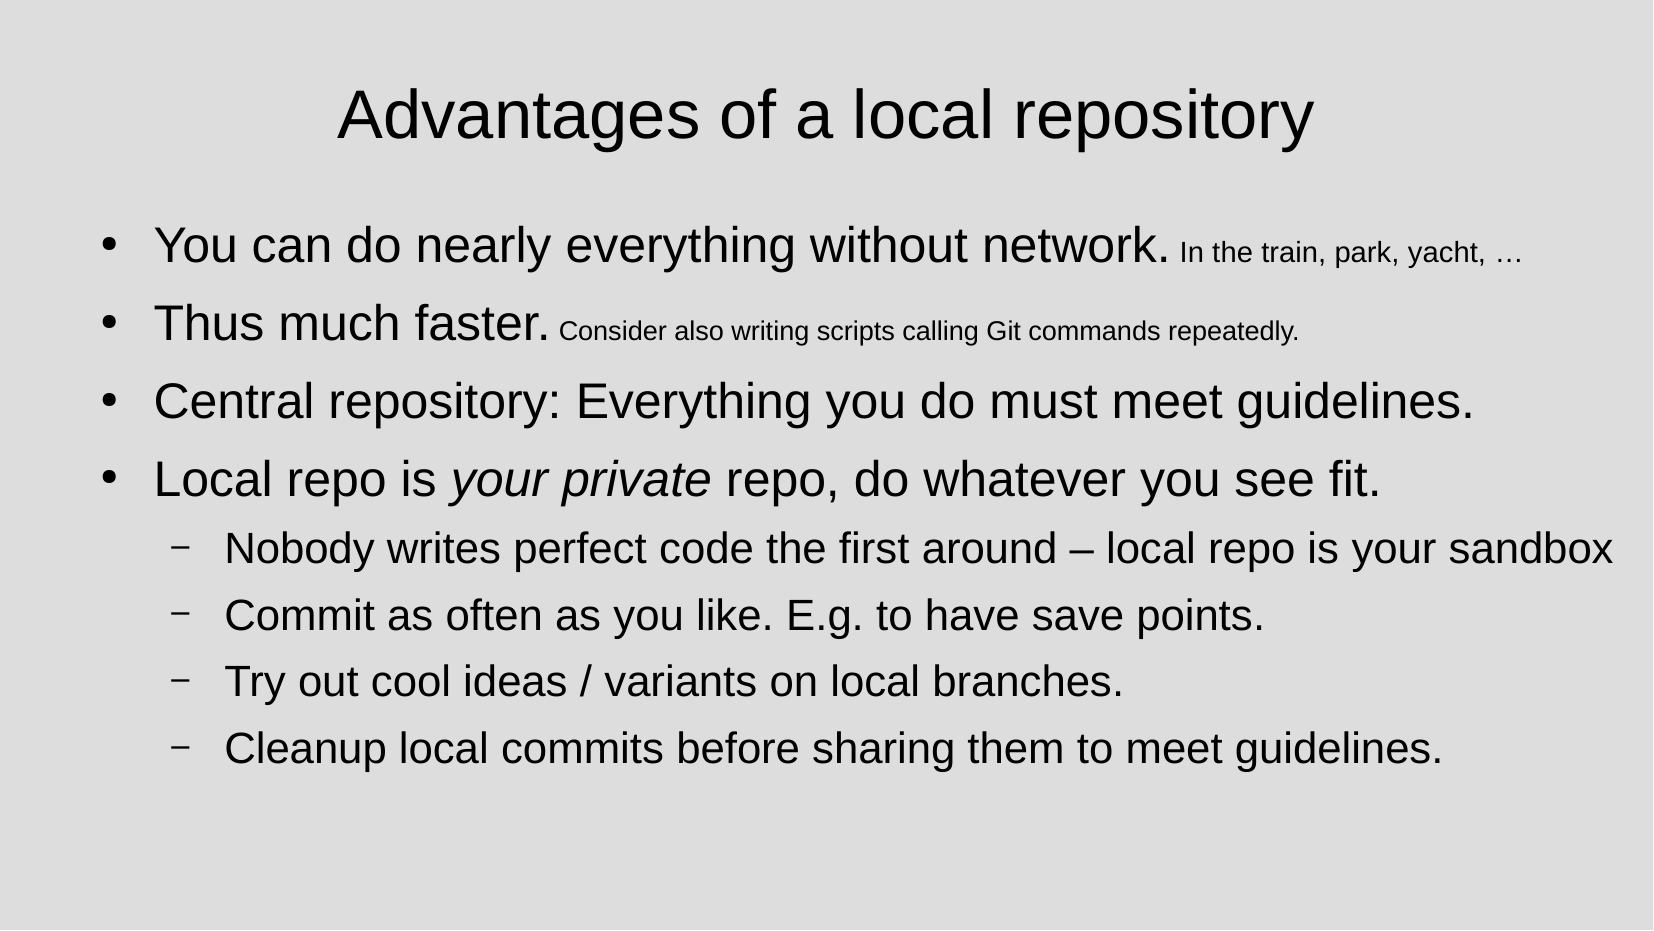

# Advantages of a local repository
You can do nearly everything without network. In the train, park, yacht, …
Thus much faster. Consider also writing scripts calling Git commands repeatedly.
Central repository: Everything you do must meet guidelines.
Local repo is your private repo, do whatever you see fit.
Nobody writes perfect code the first around – local repo is your sandbox
Commit as often as you like. E.g. to have save points.
Try out cool ideas / variants on local branches.
Cleanup local commits before sharing them to meet guidelines.